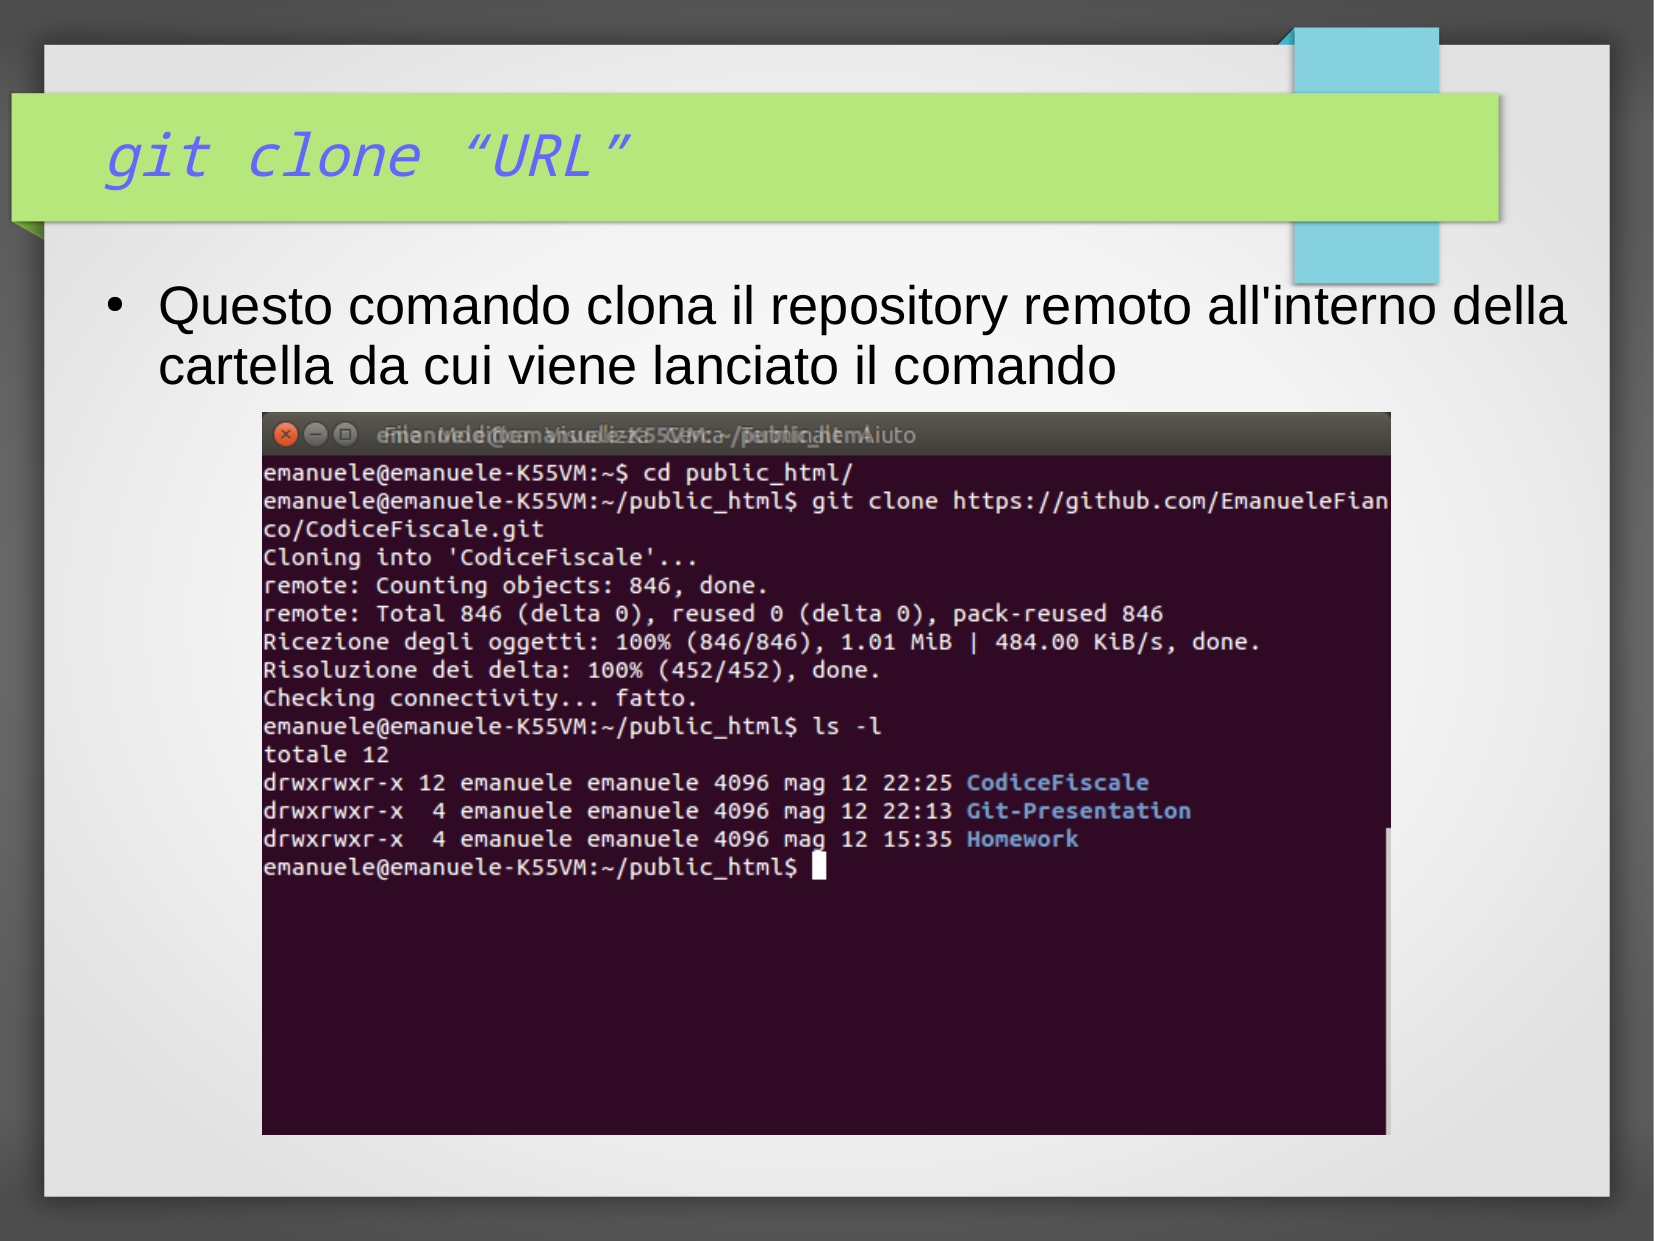

# git clone “URL”
Questo comando clona il repository remoto all'interno della cartella da cui viene lanciato il comando